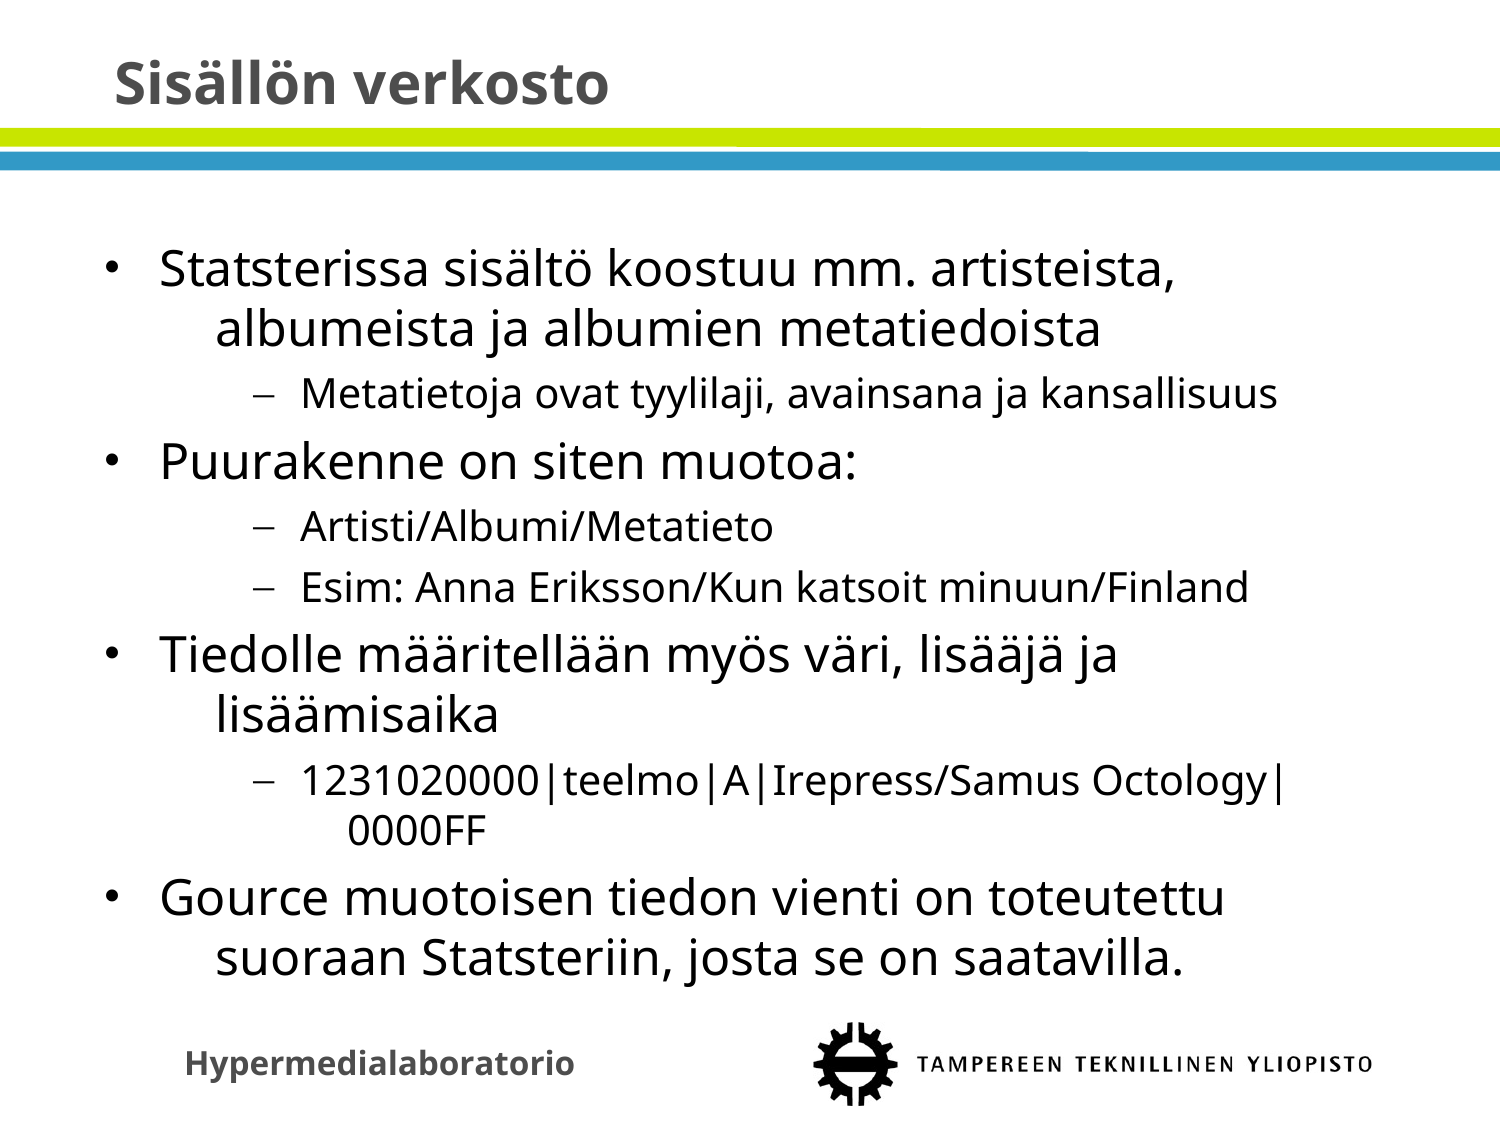

# Sisällön verkosto
Statsterissa sisältö koostuu mm. artisteista, albumeista ja albumien metatiedoista
Metatietoja ovat tyylilaji, avainsana ja kansallisuus
Puurakenne on siten muotoa:
Artisti/Albumi/Metatieto
Esim: Anna Eriksson/Kun katsoit minuun/Finland
Tiedolle määritellään myös väri, lisääjä ja lisäämisaika
1231020000|teelmo|A|Irepress/Samus Octology|0000FF
Gource muotoisen tiedon vienti on toteutettu suoraan Statsteriin, josta se on saatavilla.